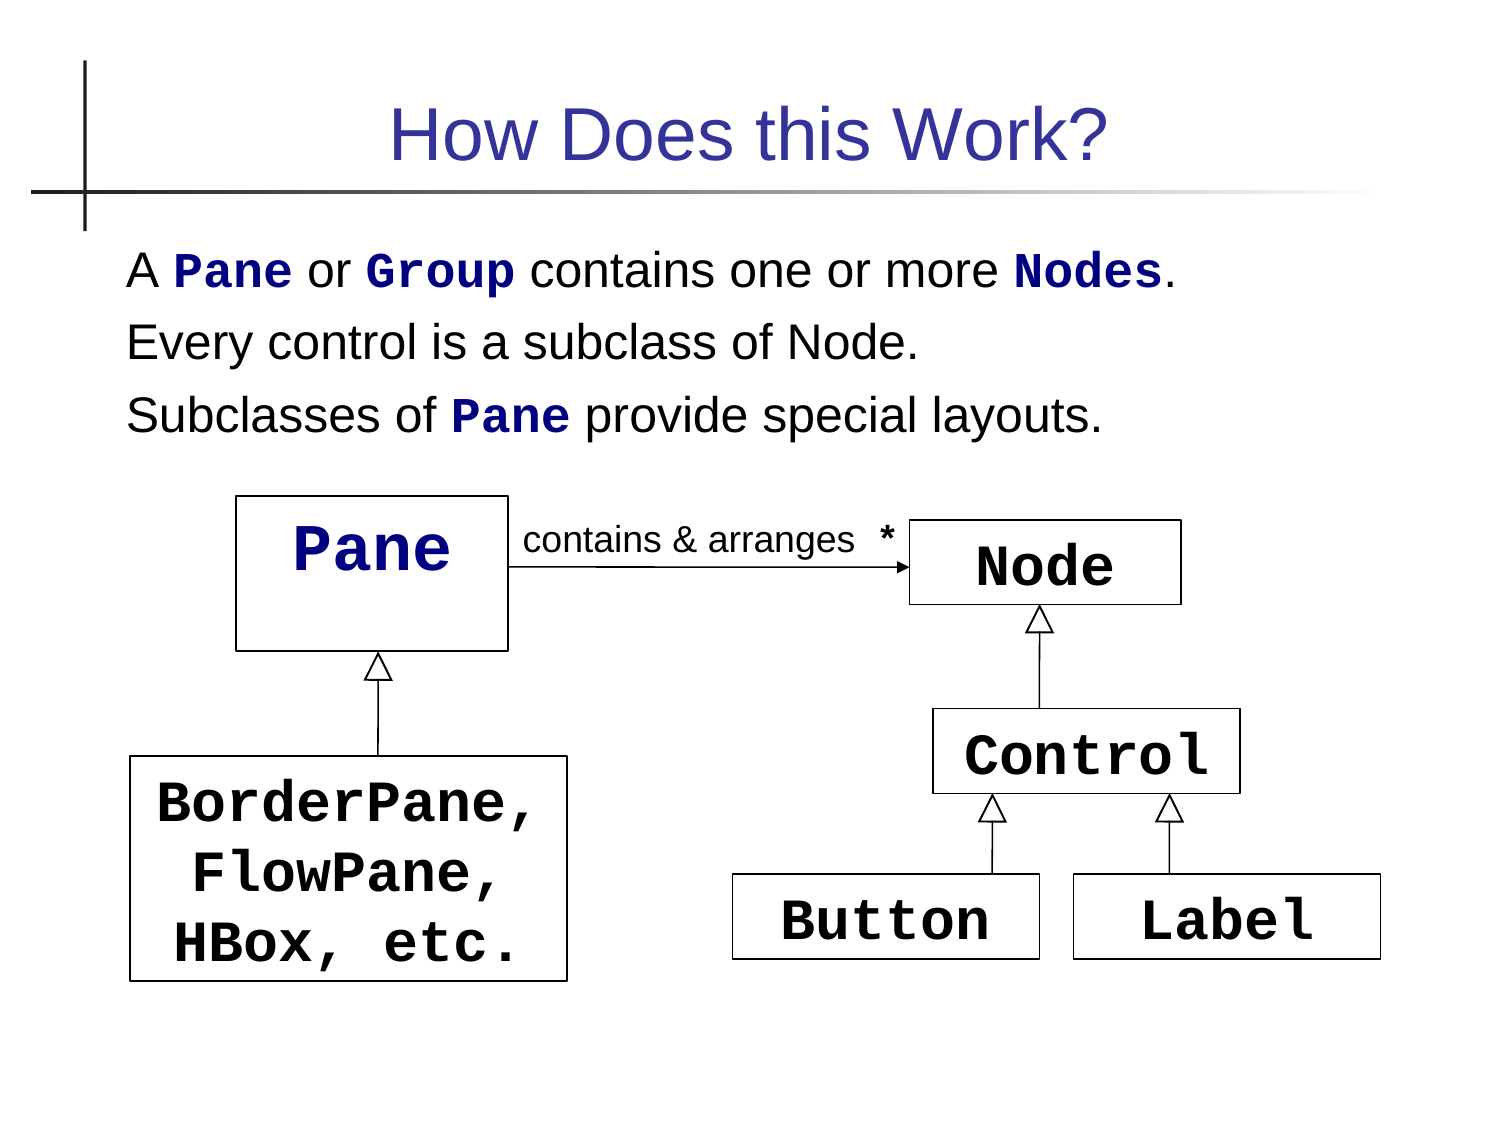

# How Does this Work?
A Pane or Group contains one or more Nodes.
Every control is a subclass of Node.
Subclasses of Pane provide special layouts.
Pane
contains & arranges *
Node
Control
BorderPane,
FlowPane,
HBox, etc.
Button
Label